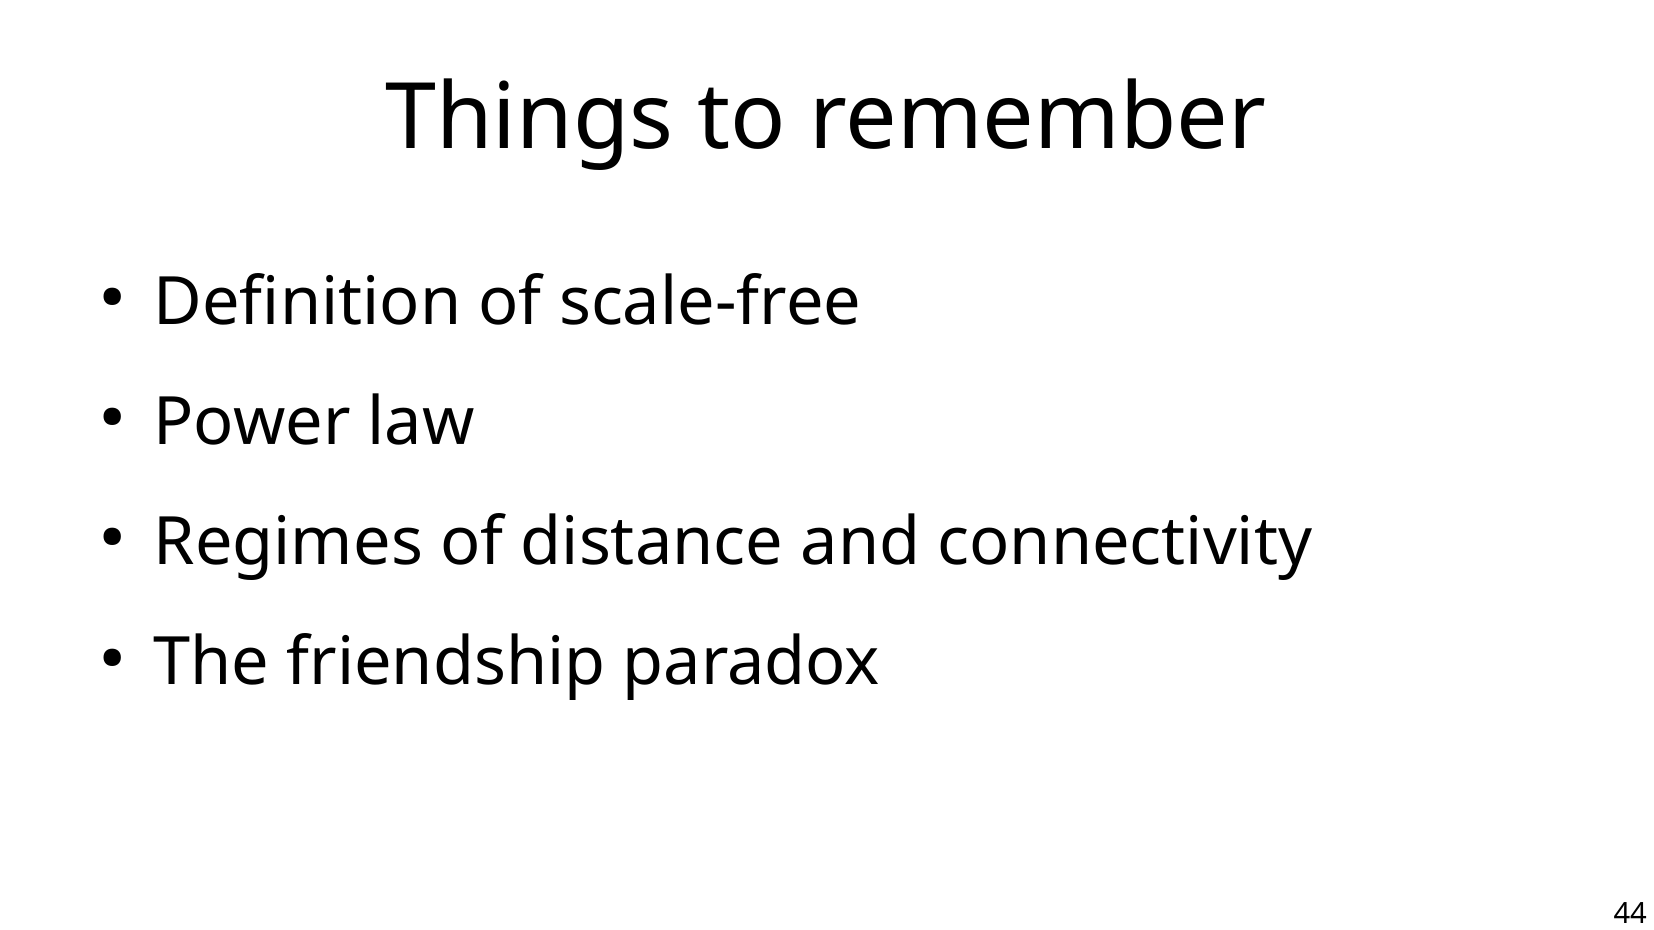

# Things to remember
Definition of scale-free
Power law
Regimes of distance and connectivity
The friendship paradox
44